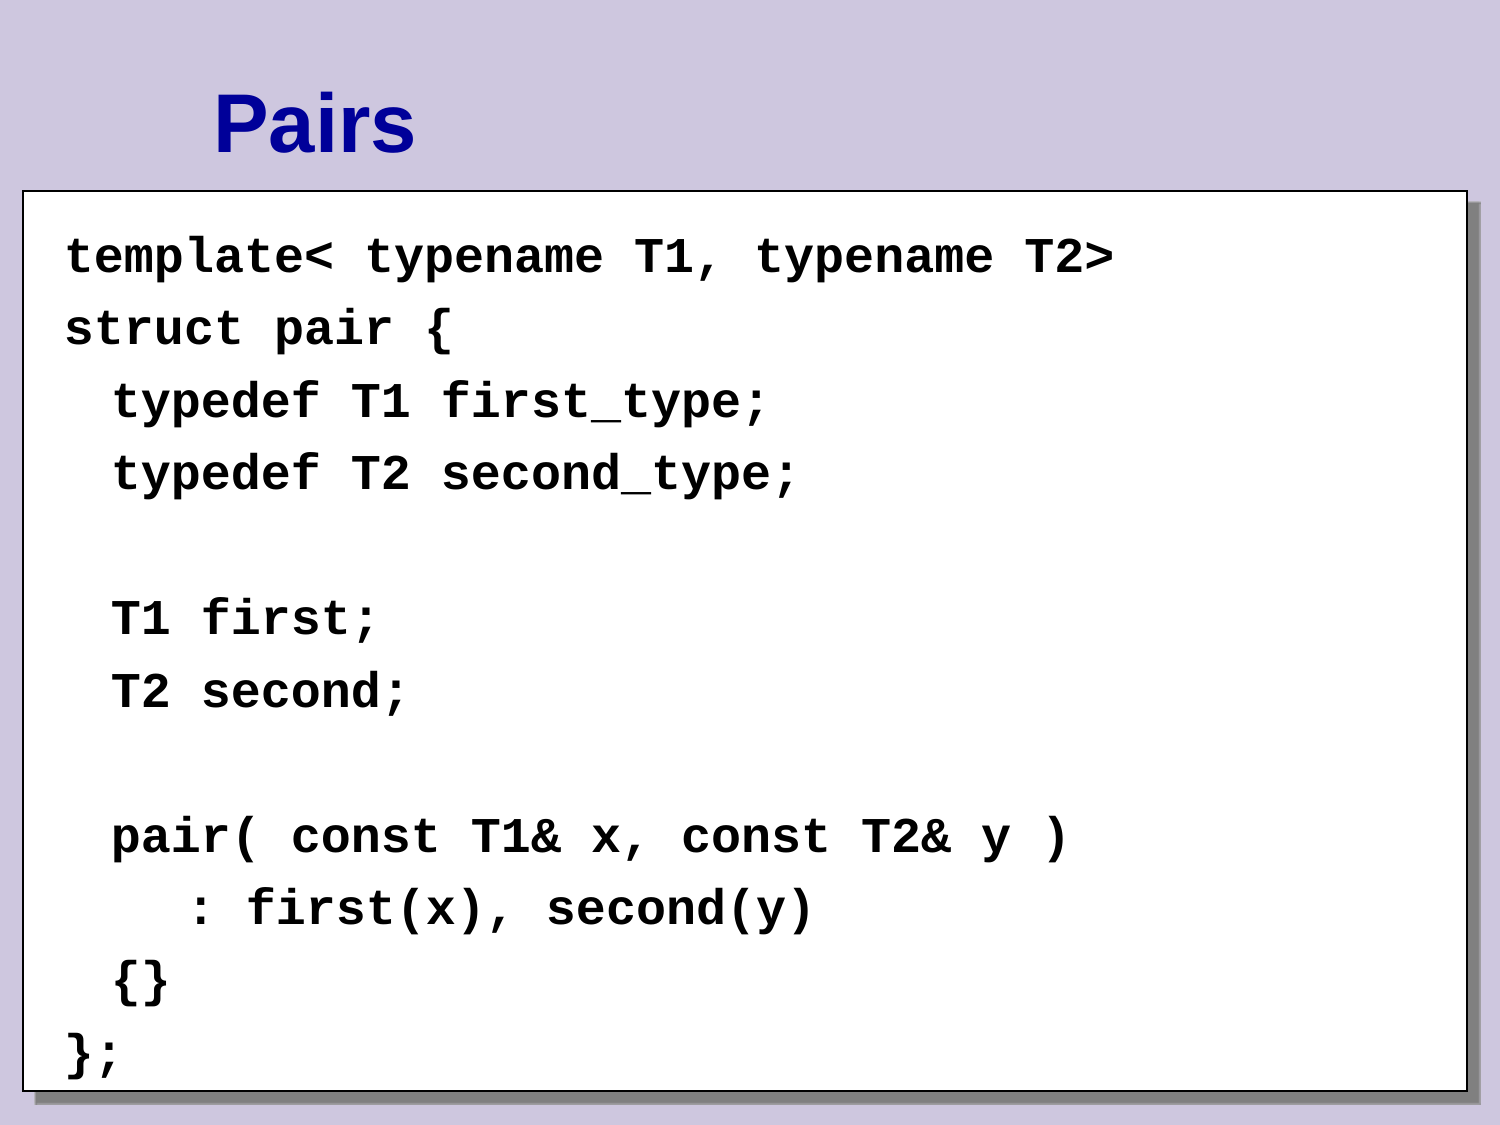

# Pairs
template< typename T1, typename T2>
struct pair {
	typedef T1 first_type;
	typedef T2 second_type;
	T1 first;
	T2 second;
	pair( const T1& x, const T2& y )
		: first(x), second(y)
	{}
};